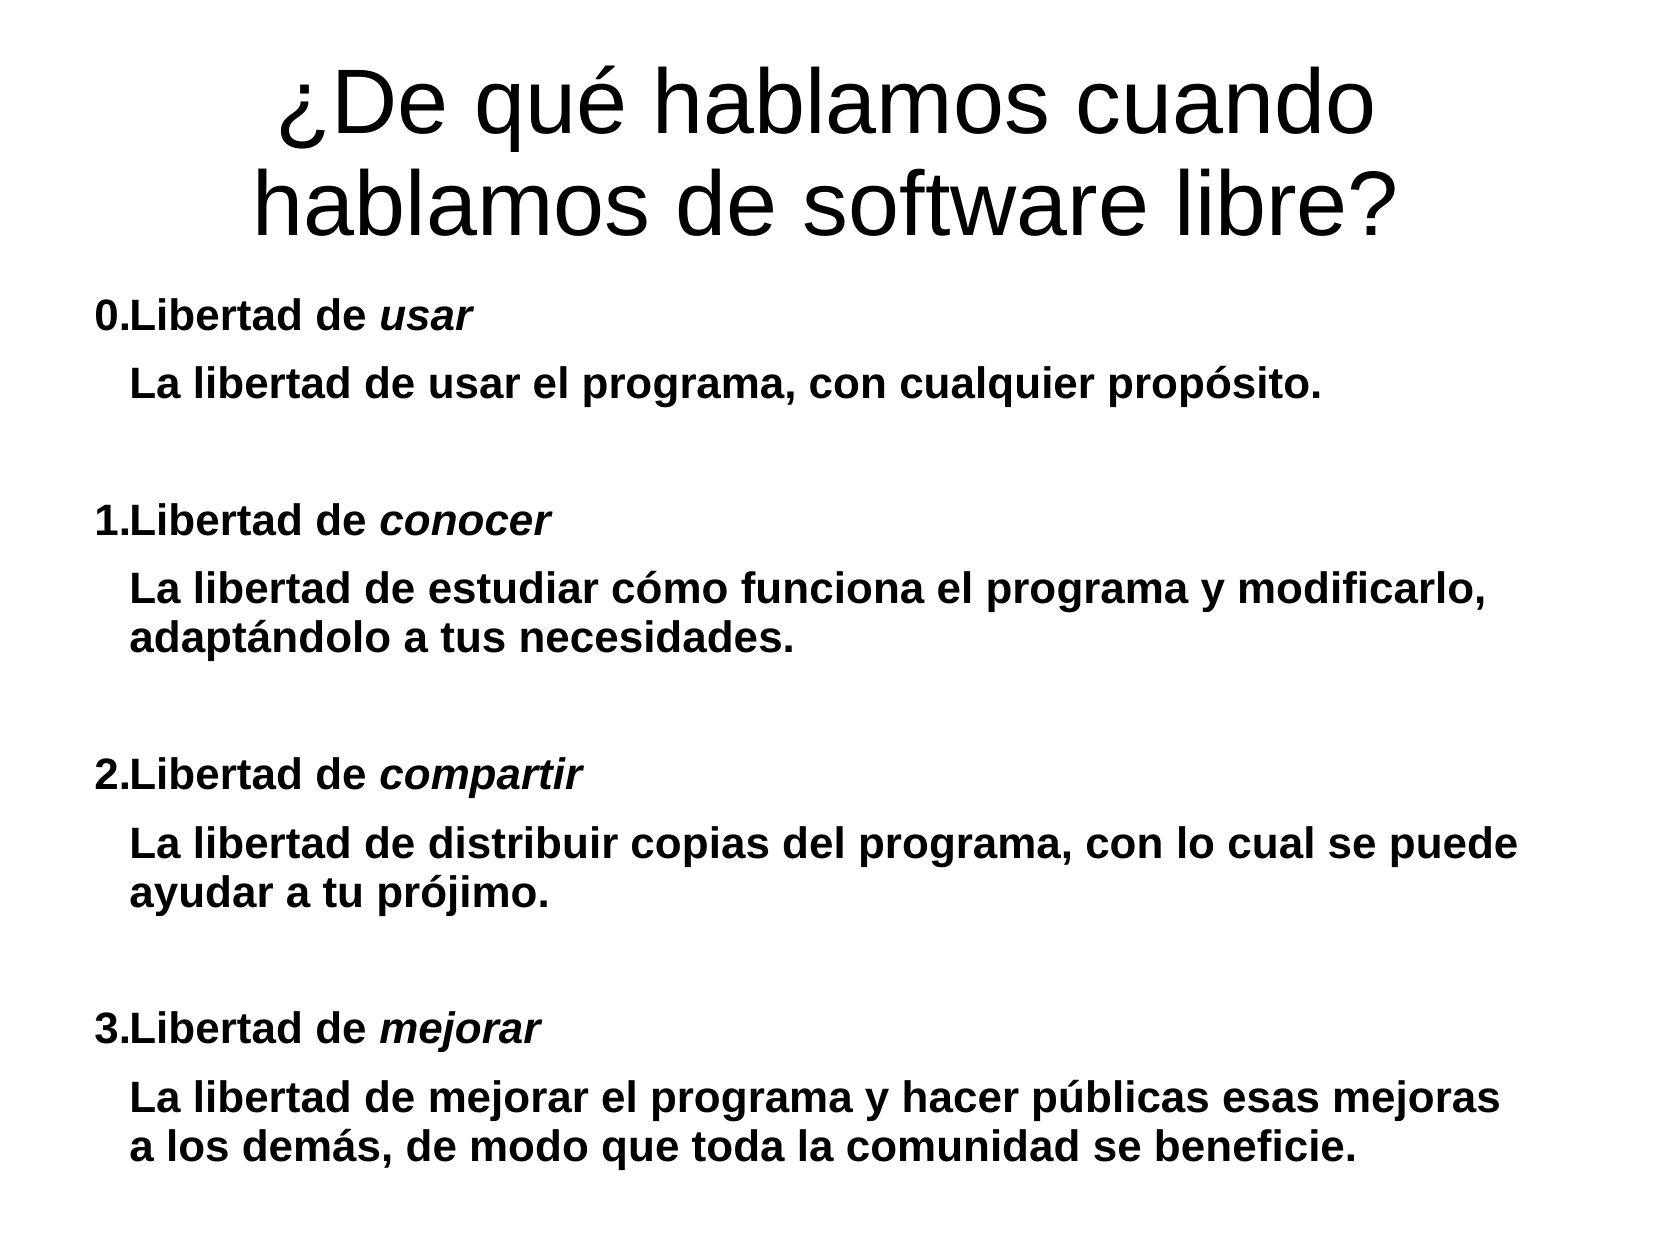

# ¿De qué hablamos cuando hablamos de software libre?
Libertad de usar
La libertad de usar el programa, con cualquier propósito.
Libertad de conocer
La libertad de estudiar cómo funciona el programa y modificarlo, adaptándolo a tus necesidades.
Libertad de compartir
La libertad de distribuir copias del programa, con lo cual se puede ayudar a tu prójimo.
Libertad de mejorar
La libertad de mejorar el programa y hacer públicas esas mejoras a los demás, de modo que toda la comunidad se beneficie.